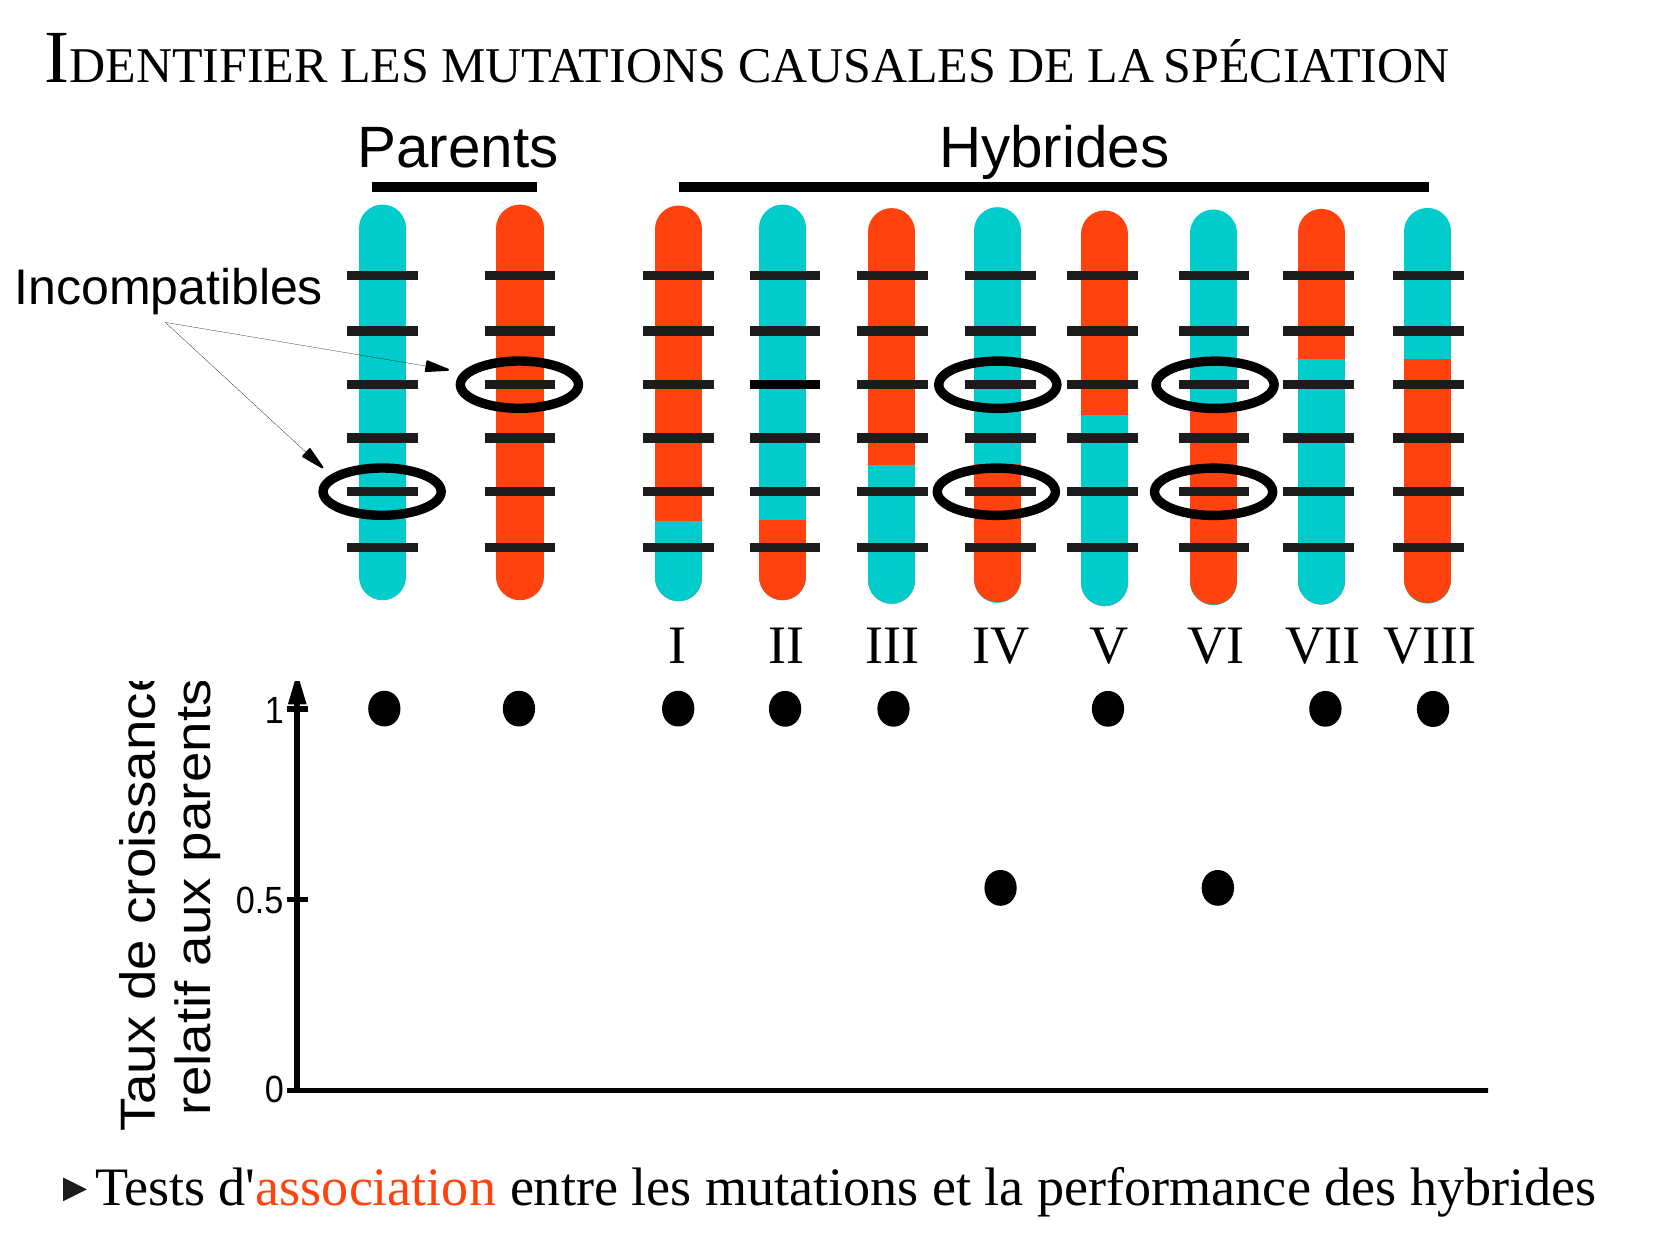

IDENTIFIER LES MUTATIONS CAUSALES DE LA SPÉCIATION
Parents
Hybrides
Incompatibles
I
II
III
IV
V
VI
VII
VIII
Tests d'association entre les mutations et la performance des hybrides